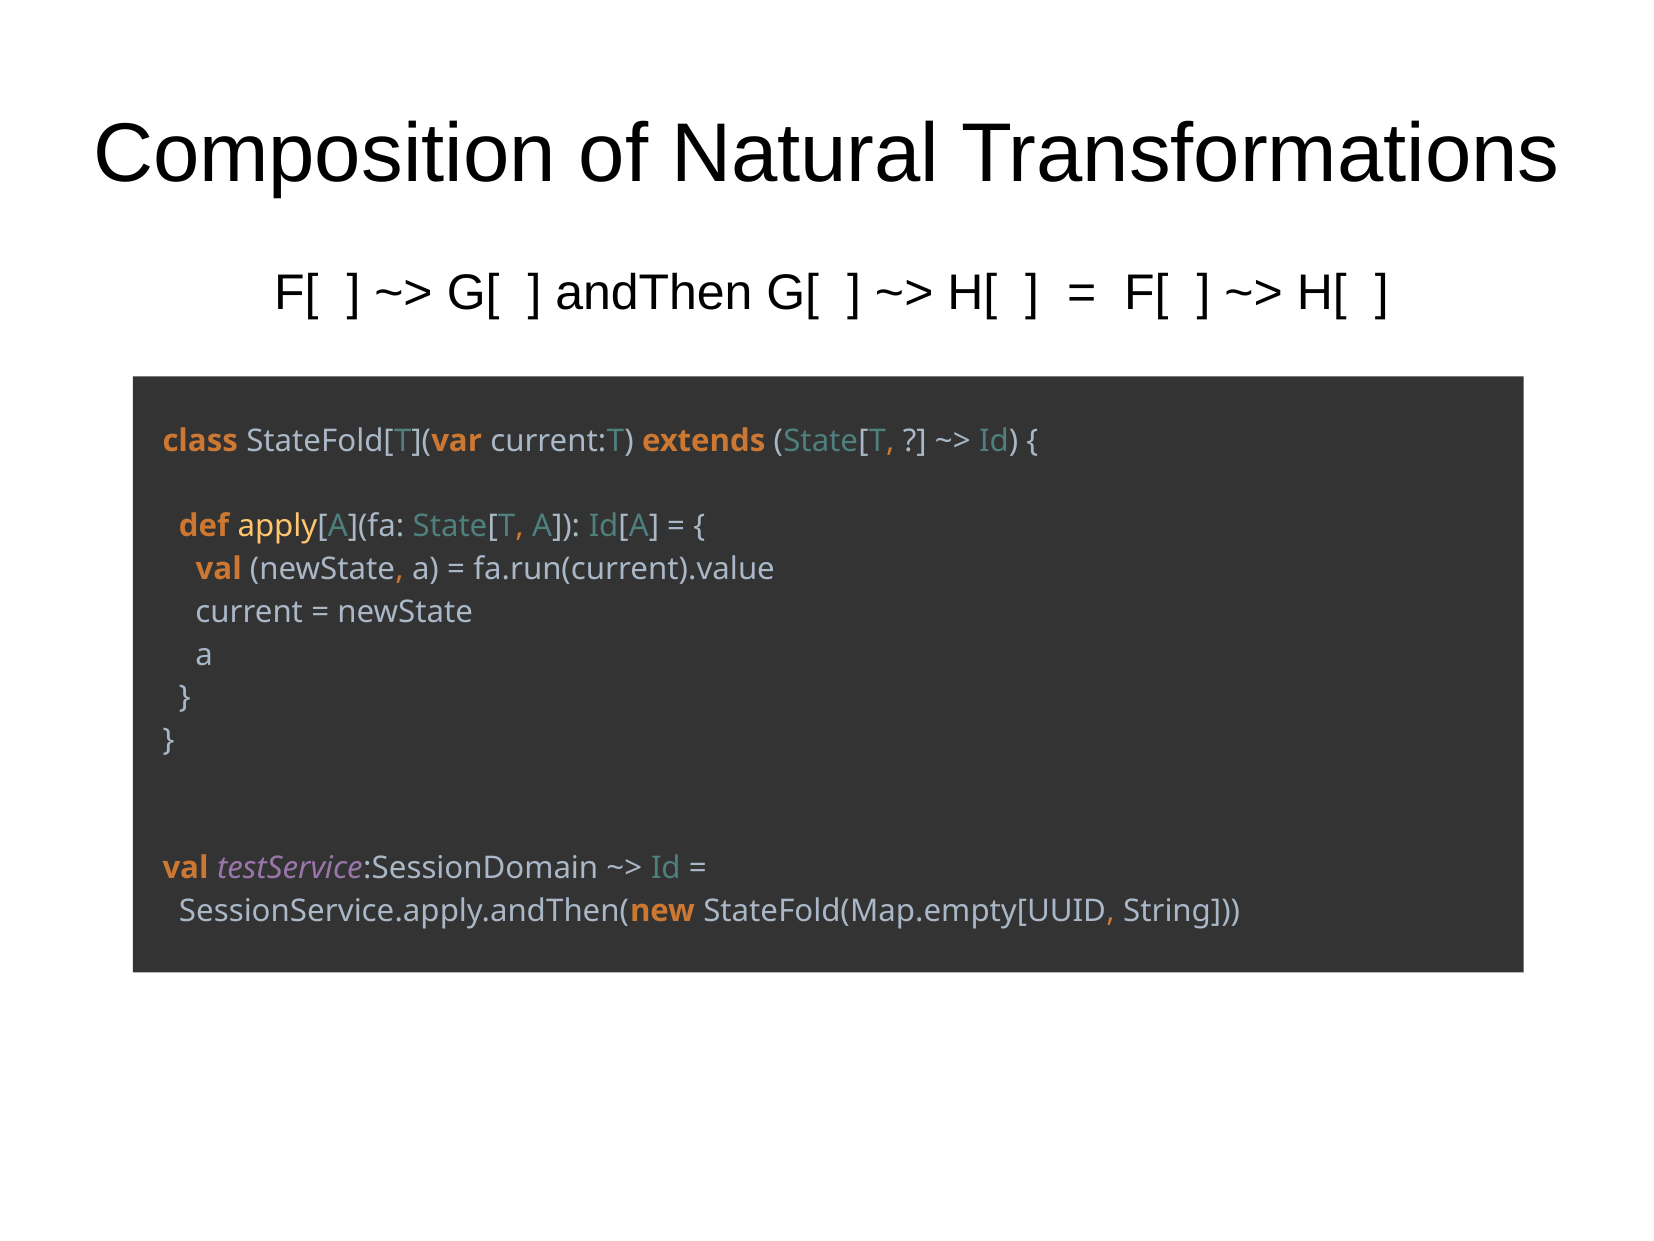

# Composition of Natural Transformations
F[ ] ~> G[ ] andThen G[ ] ~> H[ ] = F[ ] ~> H[ ]
class StateFold[T](var current:T) extends (State[T, ?] ~> Id) {
 def apply[A](fa: State[T, A]): Id[A] = {
 val (newState, a) = fa.run(current).value
 current = newState
 a
 }
}
val testService:SessionDomain ~> Id =
 SessionService.apply.andThen(new StateFold(Map.empty[UUID, String]))